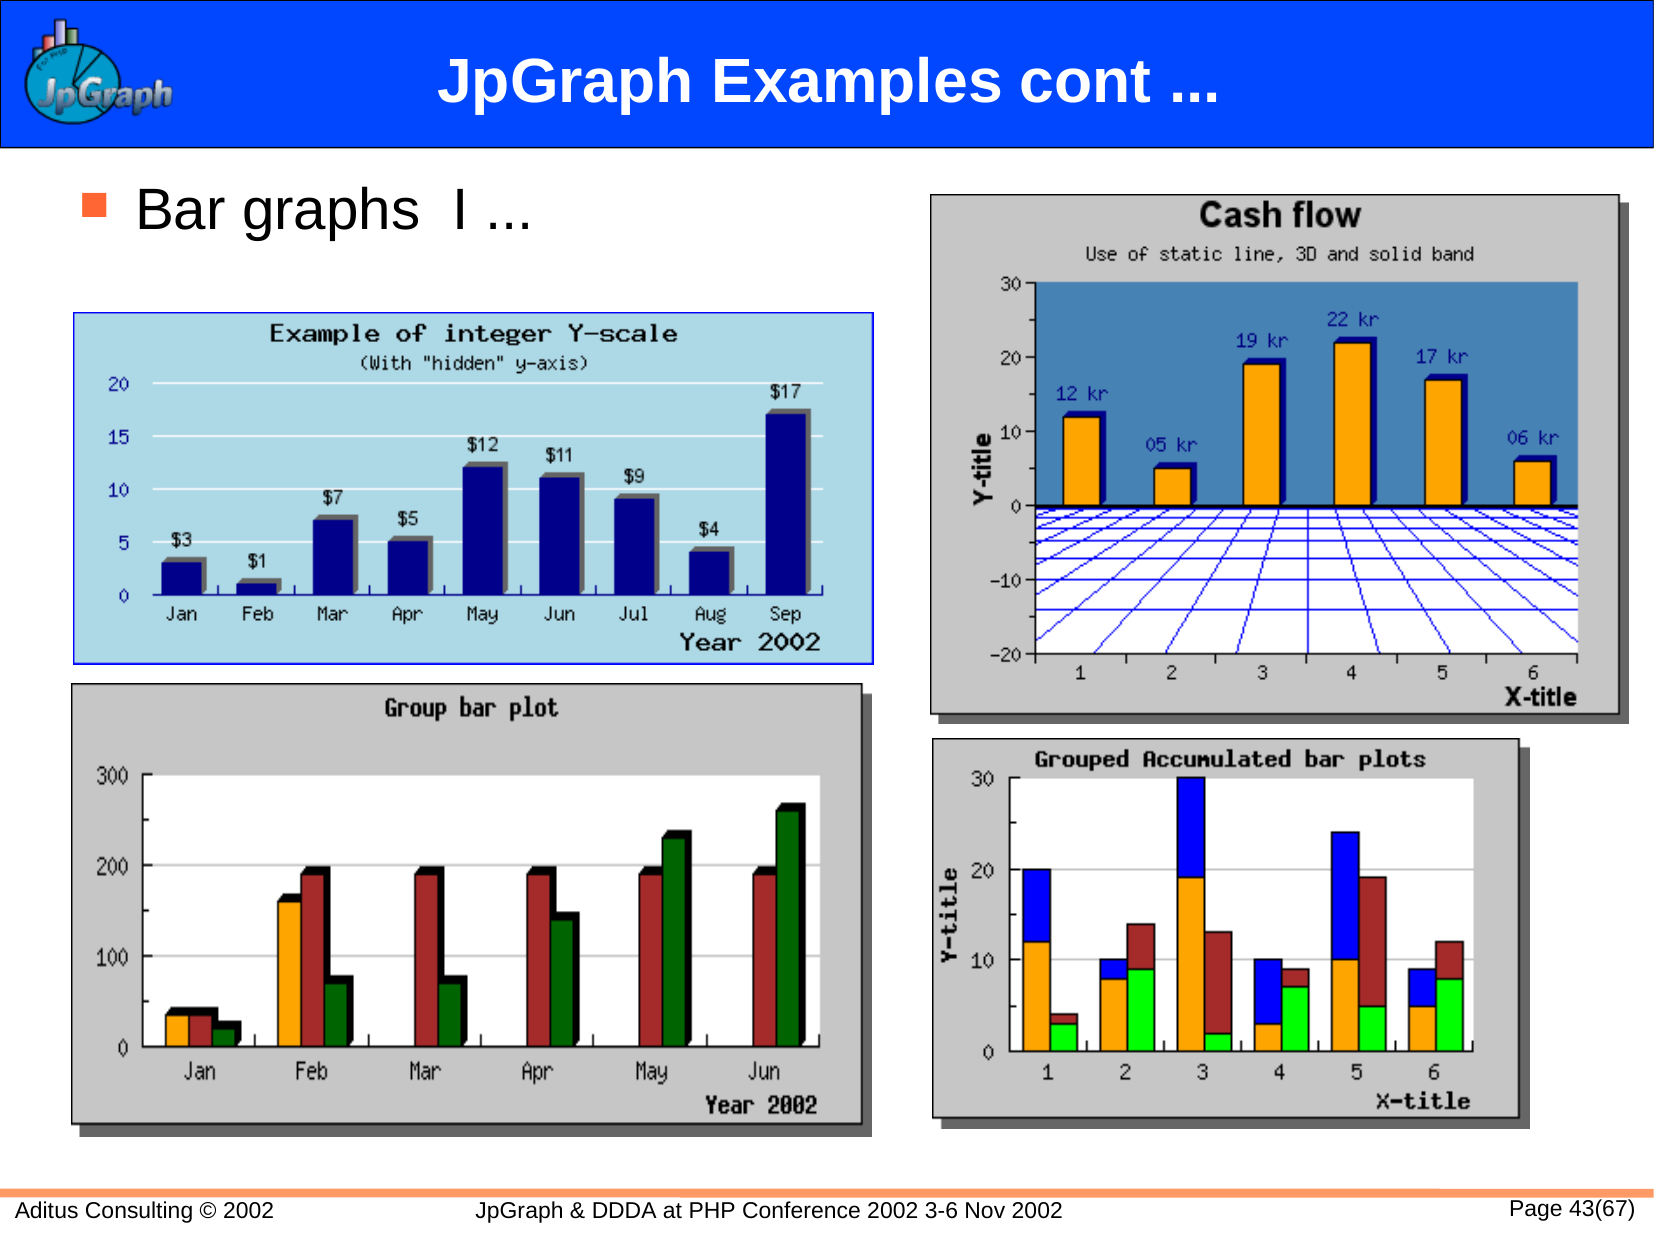

# JpGraph Examples cont ...
Bar graphs I ...